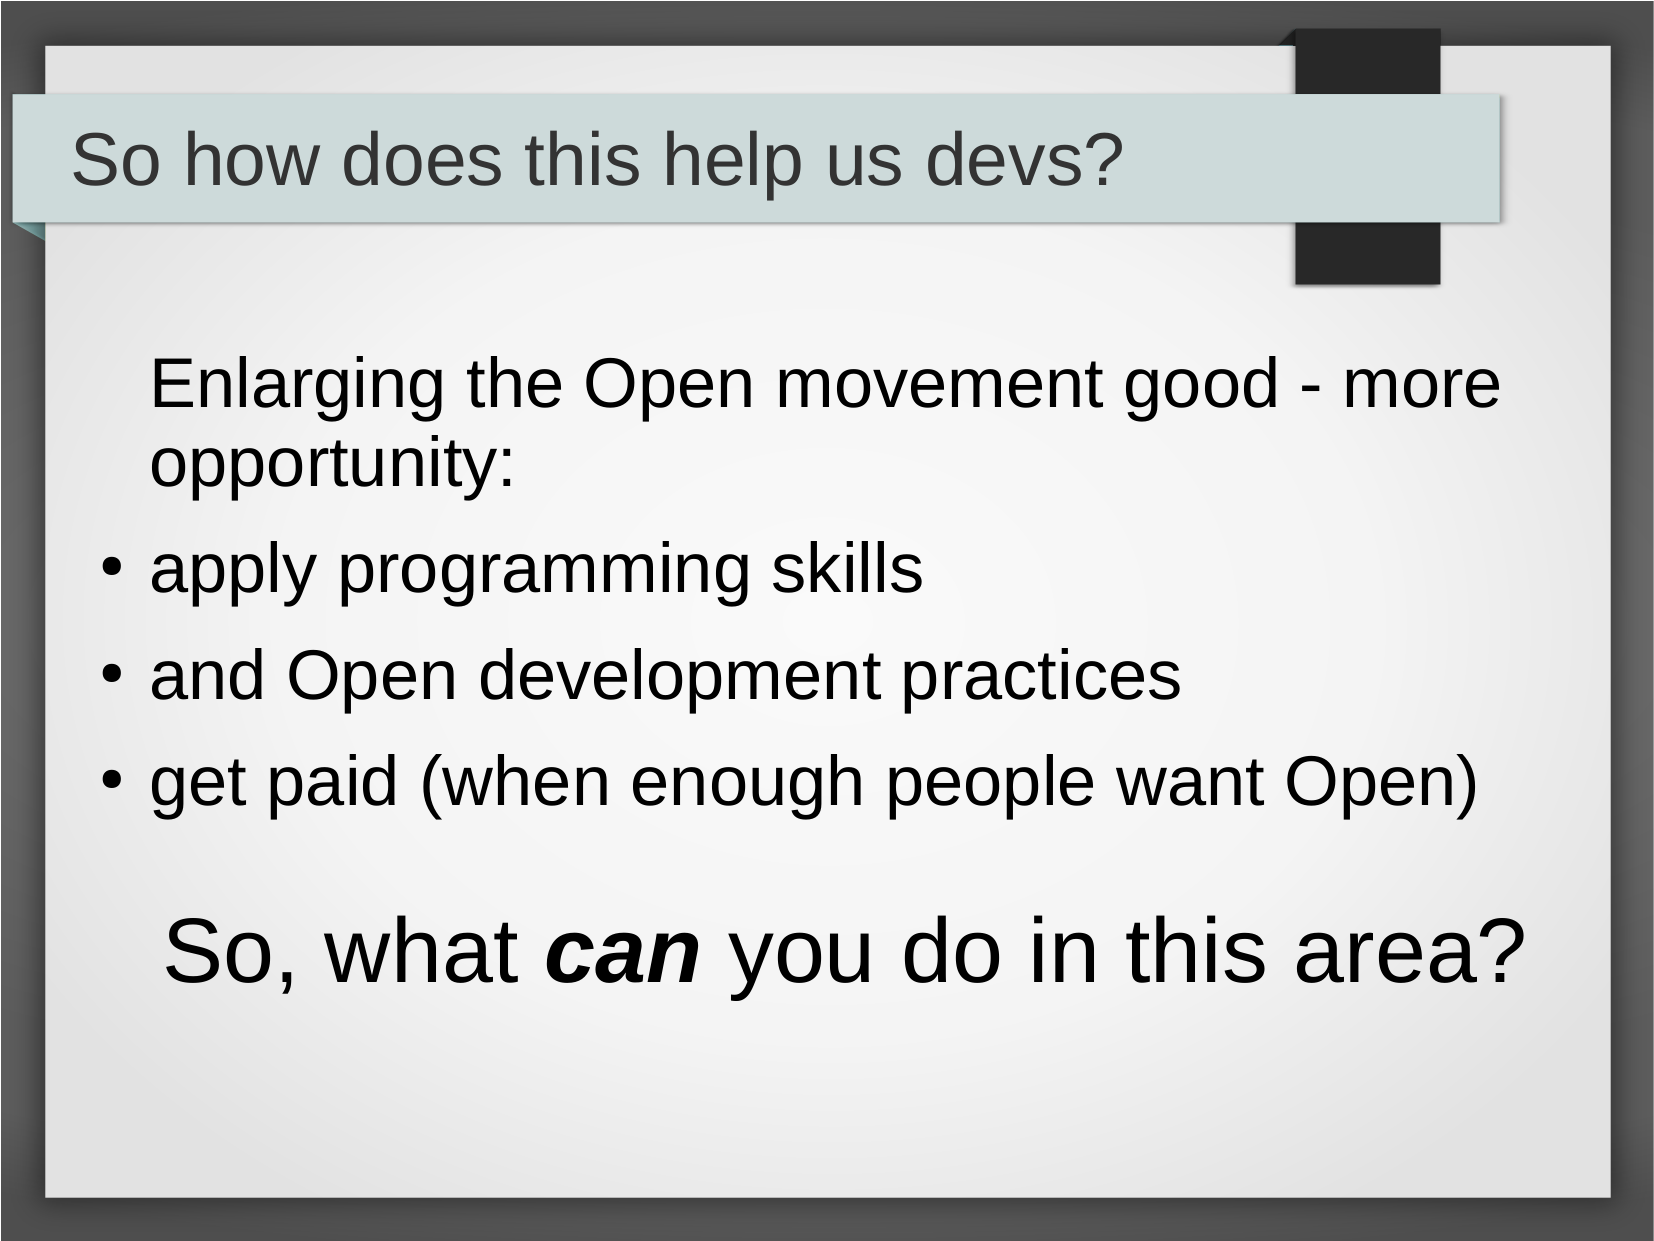

# So how does this help us devs?
Enlarging the Open movement good - more opportunity:
apply programming skills
and Open development practices
get paid (when enough people want Open)
So, what can you do in this area?